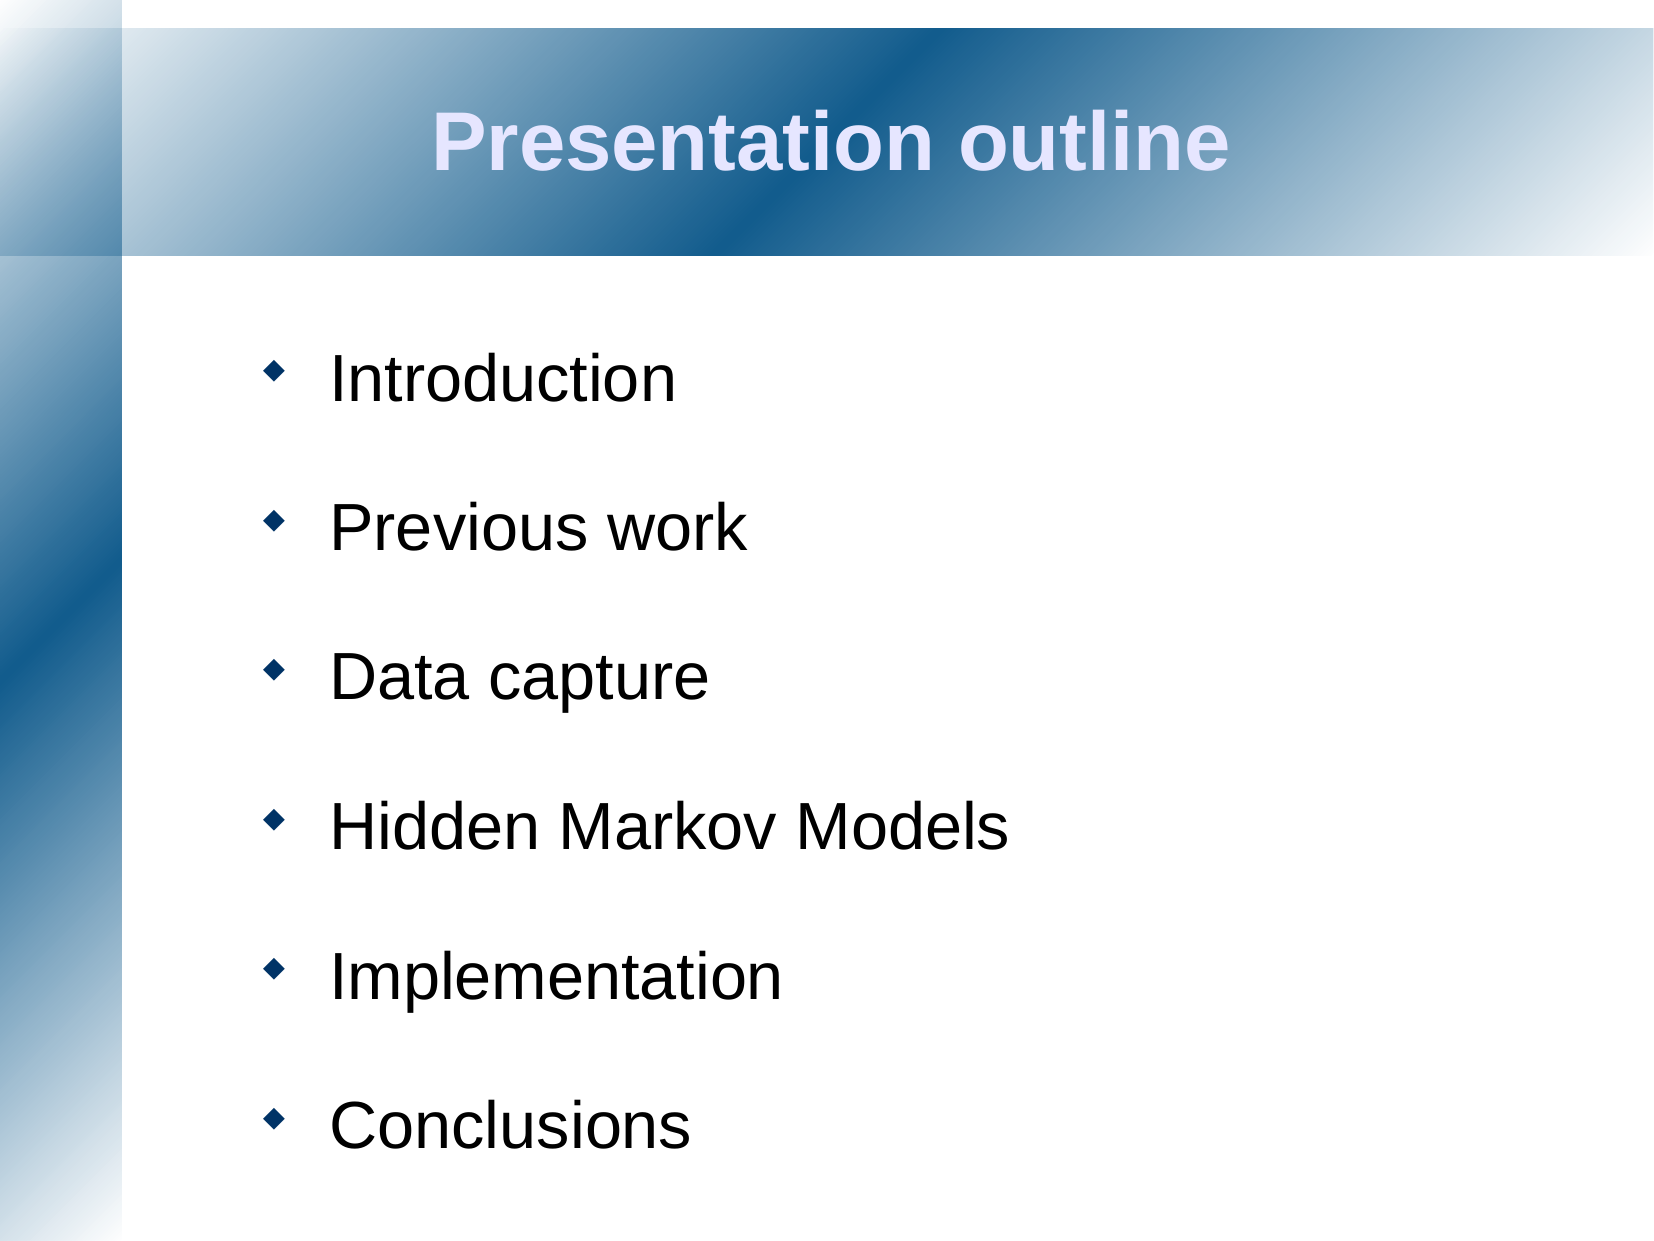

# Presentation outline
Introduction
Previous work
Data capture
Hidden Markov Models
Implementation
Conclusions